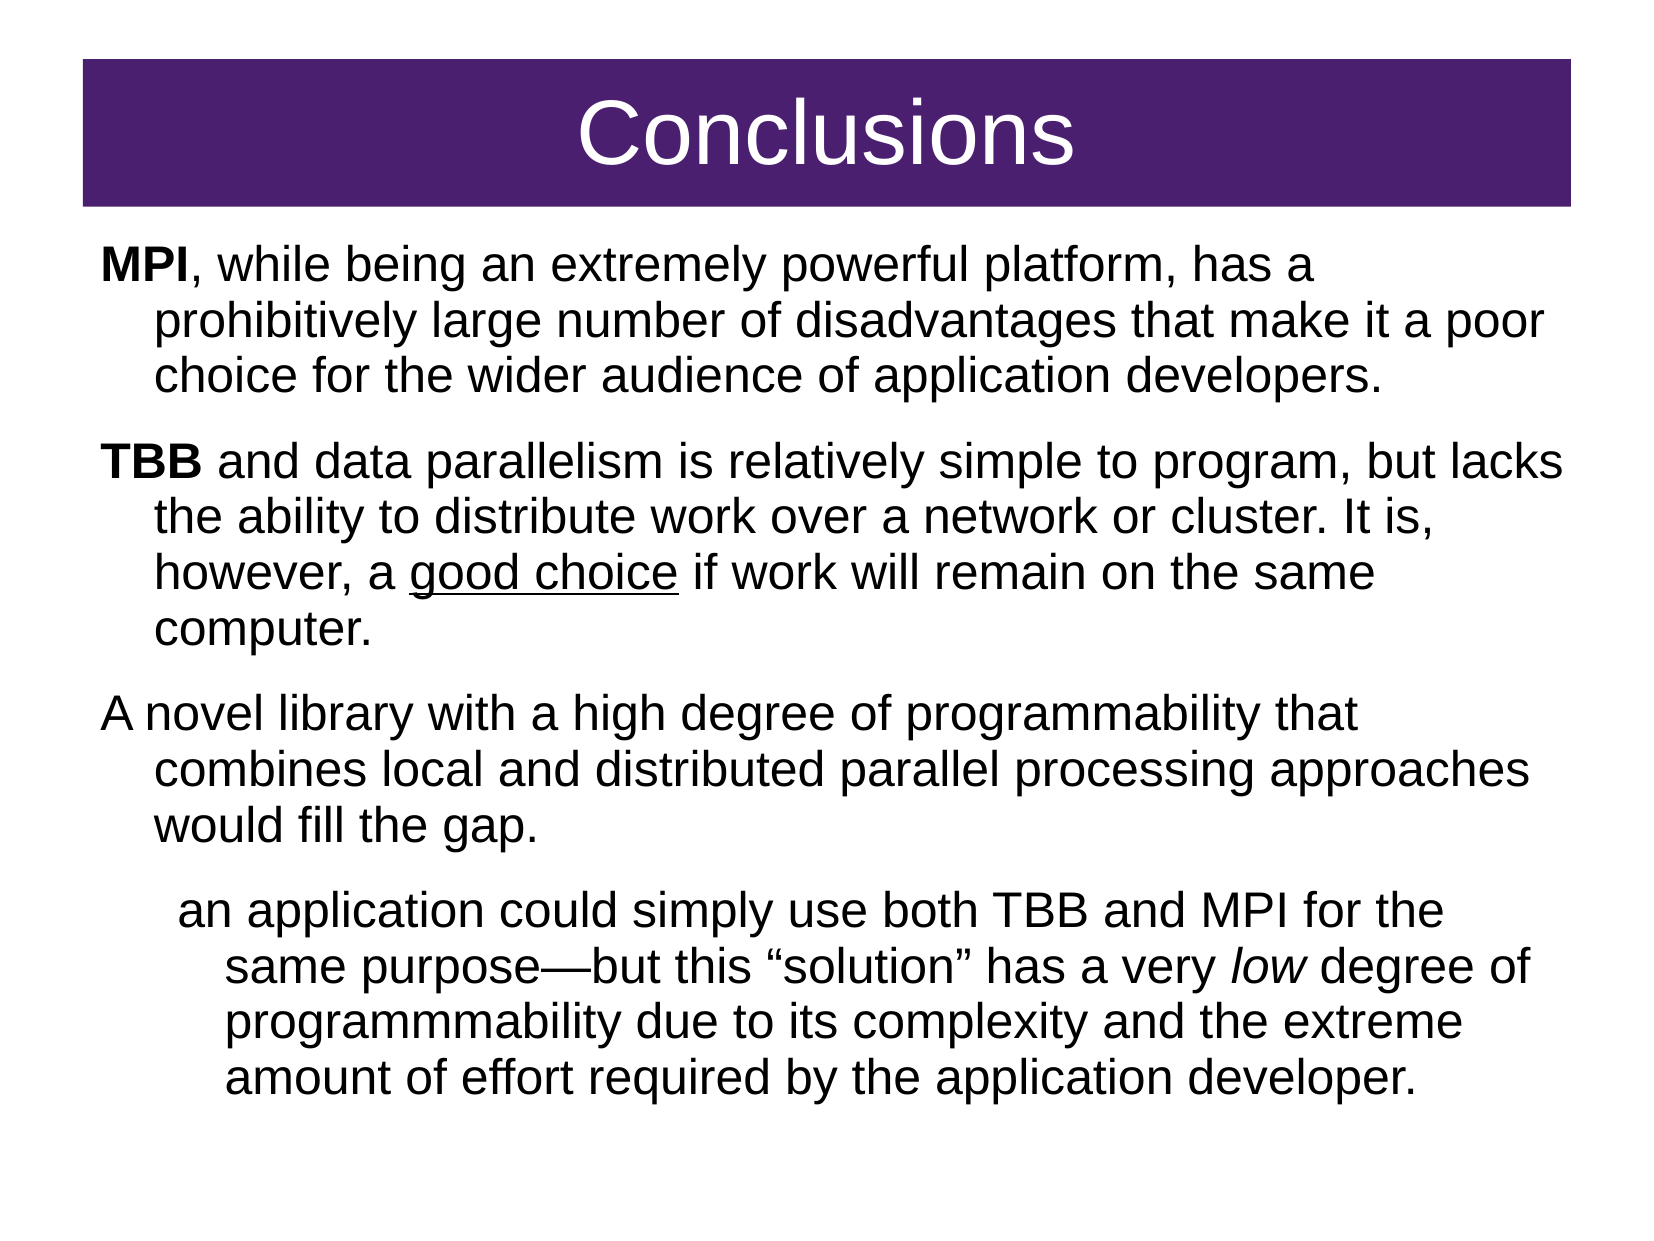

# Conclusions
MPI, while being an extremely powerful platform, has a prohibitively large number of disadvantages that make it a poor choice for the wider audience of application developers.
TBB and data parallelism is relatively simple to program, but lacks the ability to distribute work over a network or cluster. It is, however, a good choice if work will remain on the same computer.
A novel library with a high degree of programmability that combines local and distributed parallel processing approaches would fill the gap.
an application could simply use both TBB and MPI for the same purpose—but this “solution” has a very low degree of programmmability due to its complexity and the extreme amount of effort required by the application developer.